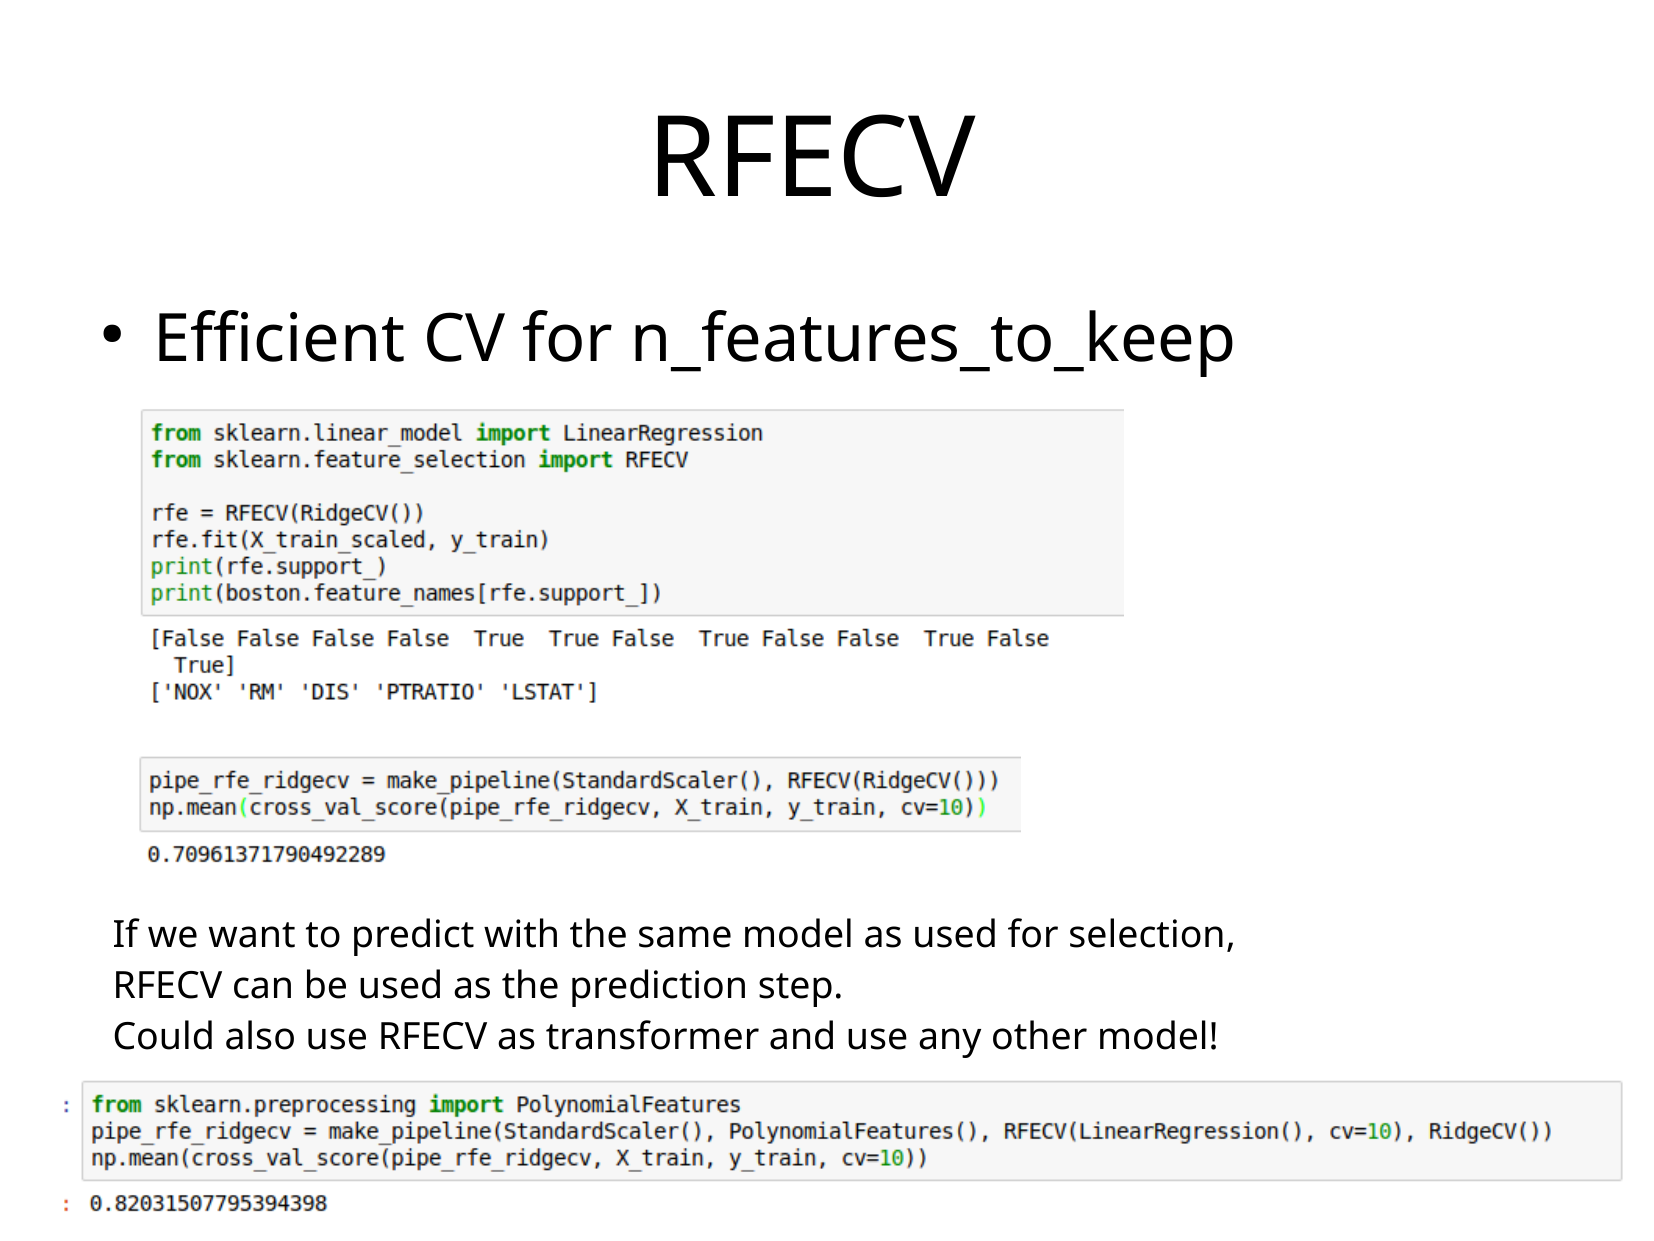

# RFECV
Efficient CV for n_features_to_keep
If we want to predict with the same model as used for selection, RFECV can be used as the prediction step.
Could also use RFECV as transformer and use any other model!
35